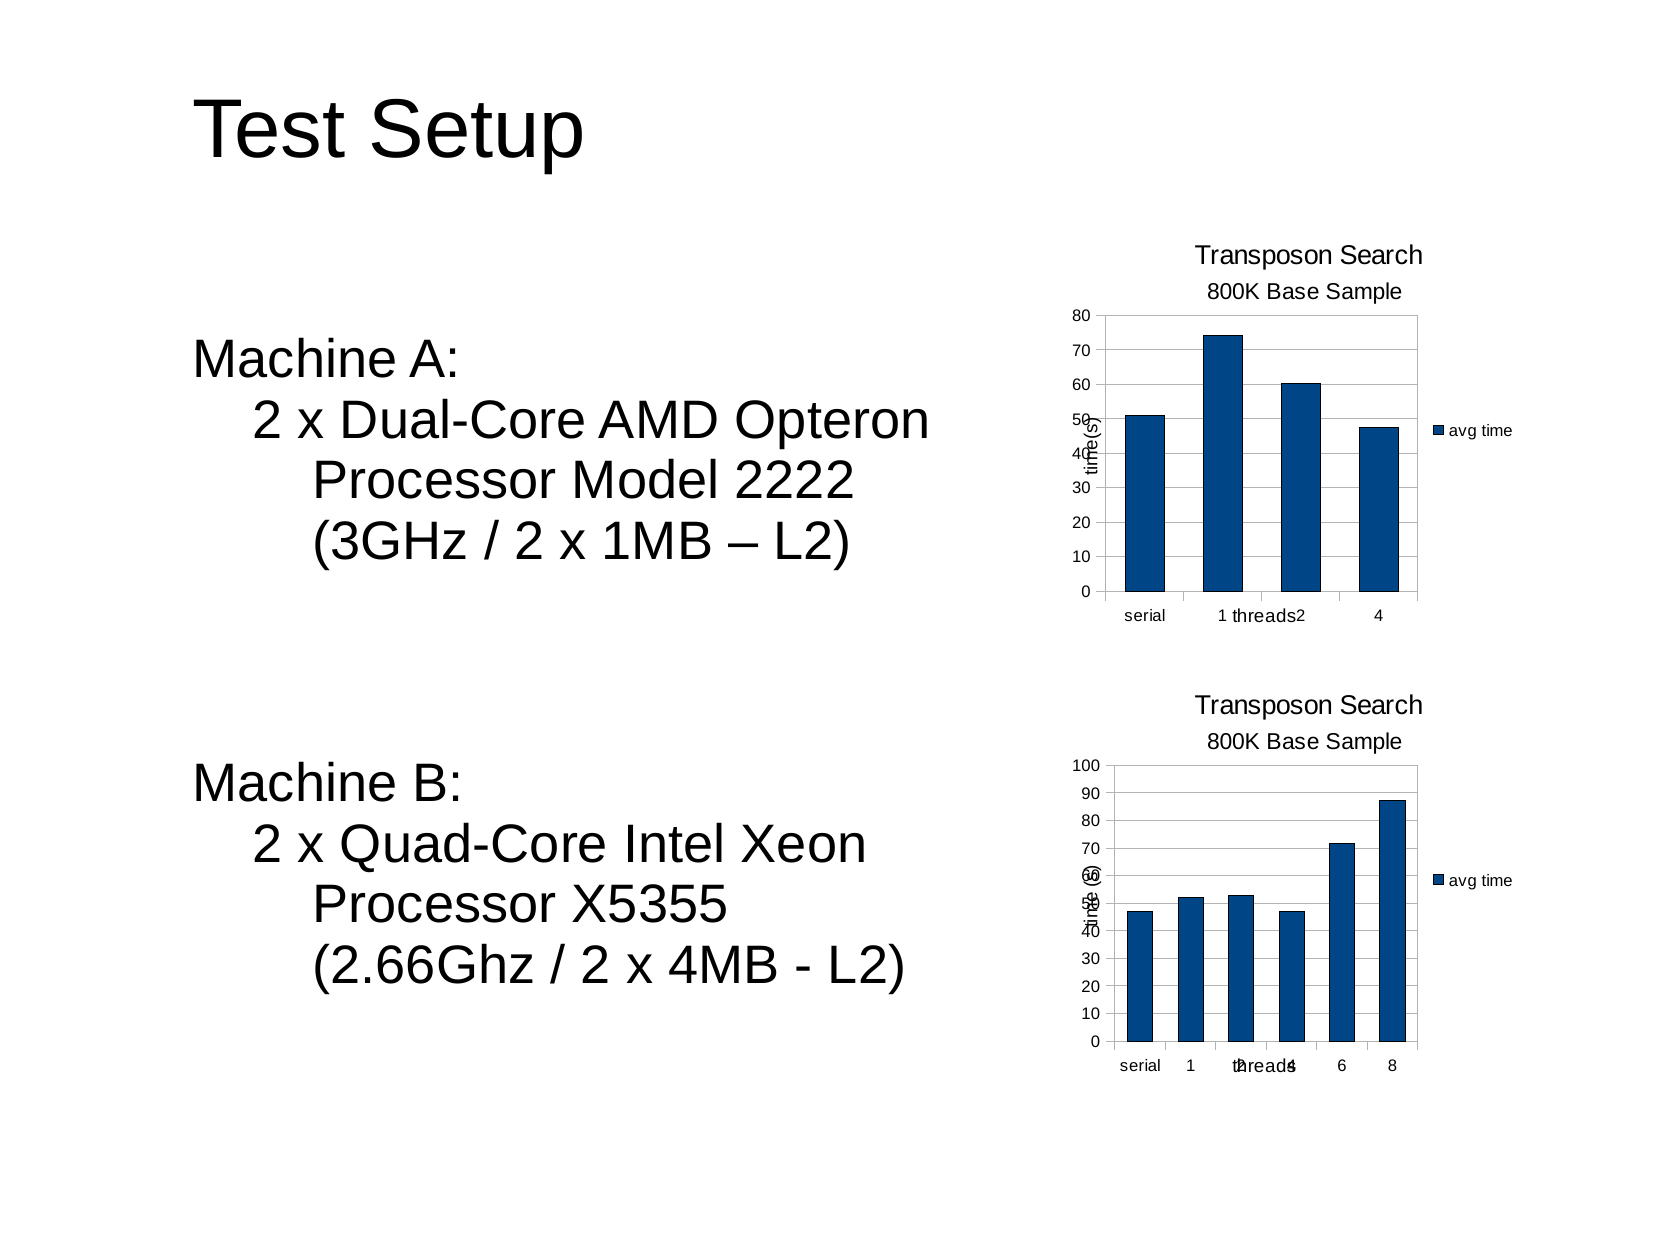

Test Setup
Machine A:
 2 x Dual-Core AMD Opteron
 Processor Model 2222
 (3GHz / 2 x 1MB – L2)
Machine B:
 2 x Quad-Core Intel Xeon
 Processor X5355
 (2.66Ghz / 2 x 4MB - L2)
### Chart: Transposon Search
800K Base Sample
| Category | avg time |
|---|---|
| serial | 50.97809 |
| 1 | 74.09406 |
| 2 | 60.2843714285714 |
| 4 | 47.5133 |
### Chart: Transposon Search
800K Base Sample
| Category | avg time |
|---|---|
| serial | 46.8281636363636 |
| 1 | 51.8772153846154 |
| 2 | 52.9132 |
| 4 | 46.8196454545455 |
| 6 | 71.8121642857143 |
| 8 | 87.2835 |